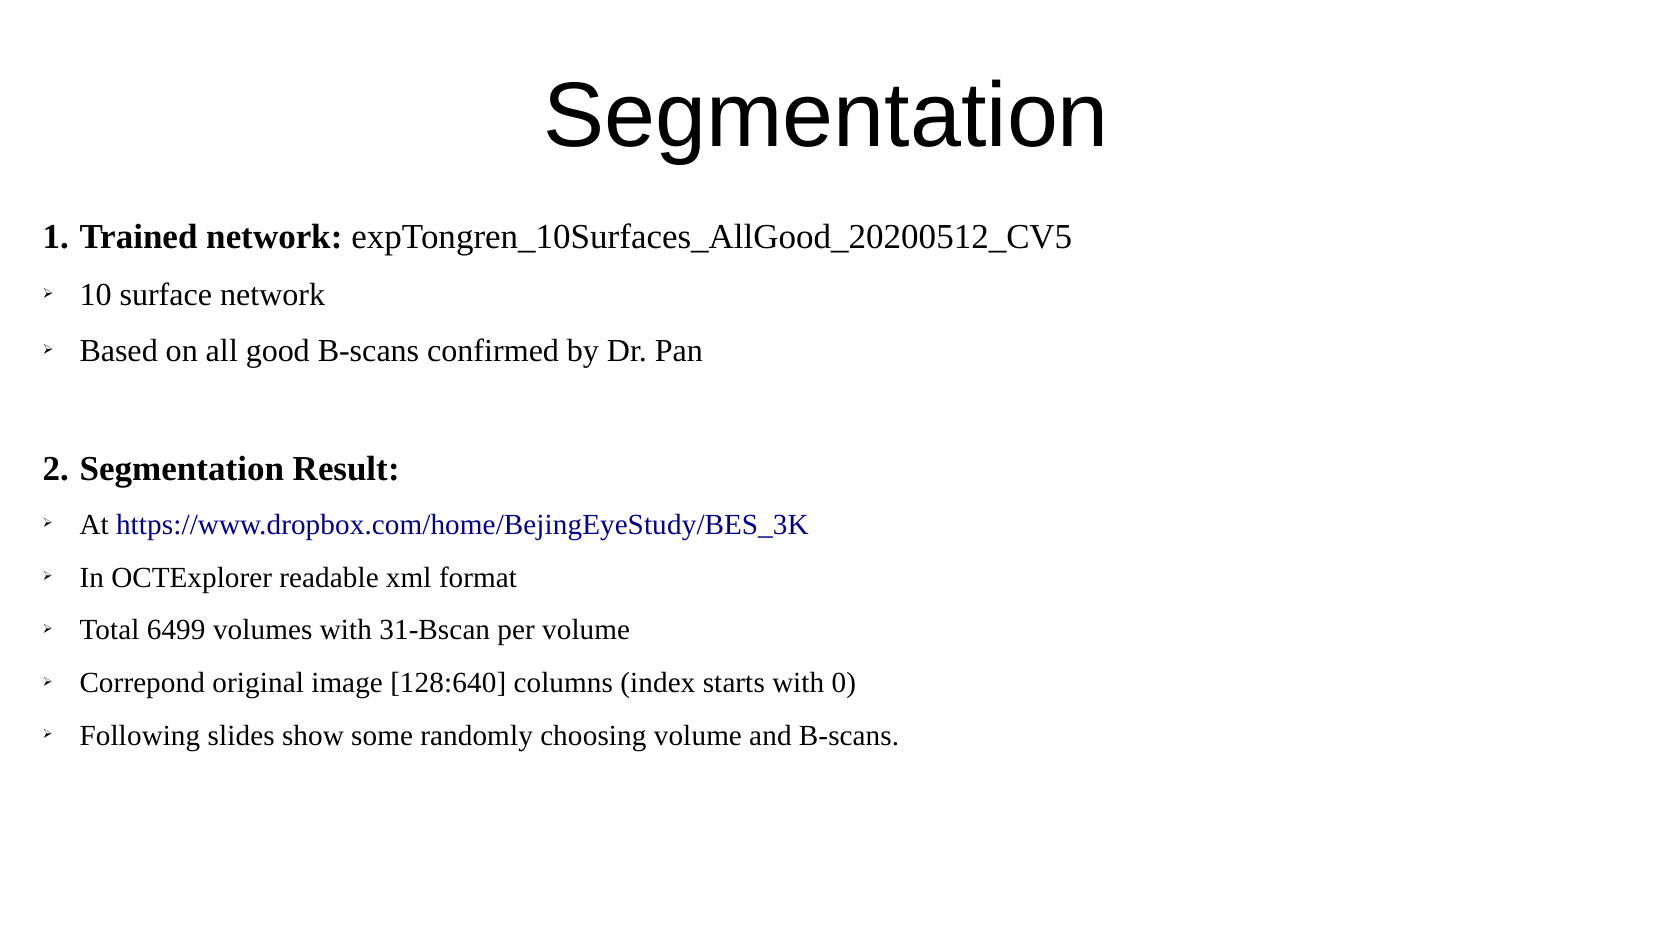

# Segmentation
Trained network: expTongren_10Surfaces_AllGood_20200512_CV5
10 surface network
Based on all good B-scans confirmed by Dr. Pan
Segmentation Result:
At https://www.dropbox.com/home/BejingEyeStudy/BES_3K
In OCTExplorer readable xml format
Total 6499 volumes with 31-Bscan per volume
Correpond original image [128:640] columns (index starts with 0)
Following slides show some randomly choosing volume and B-scans.